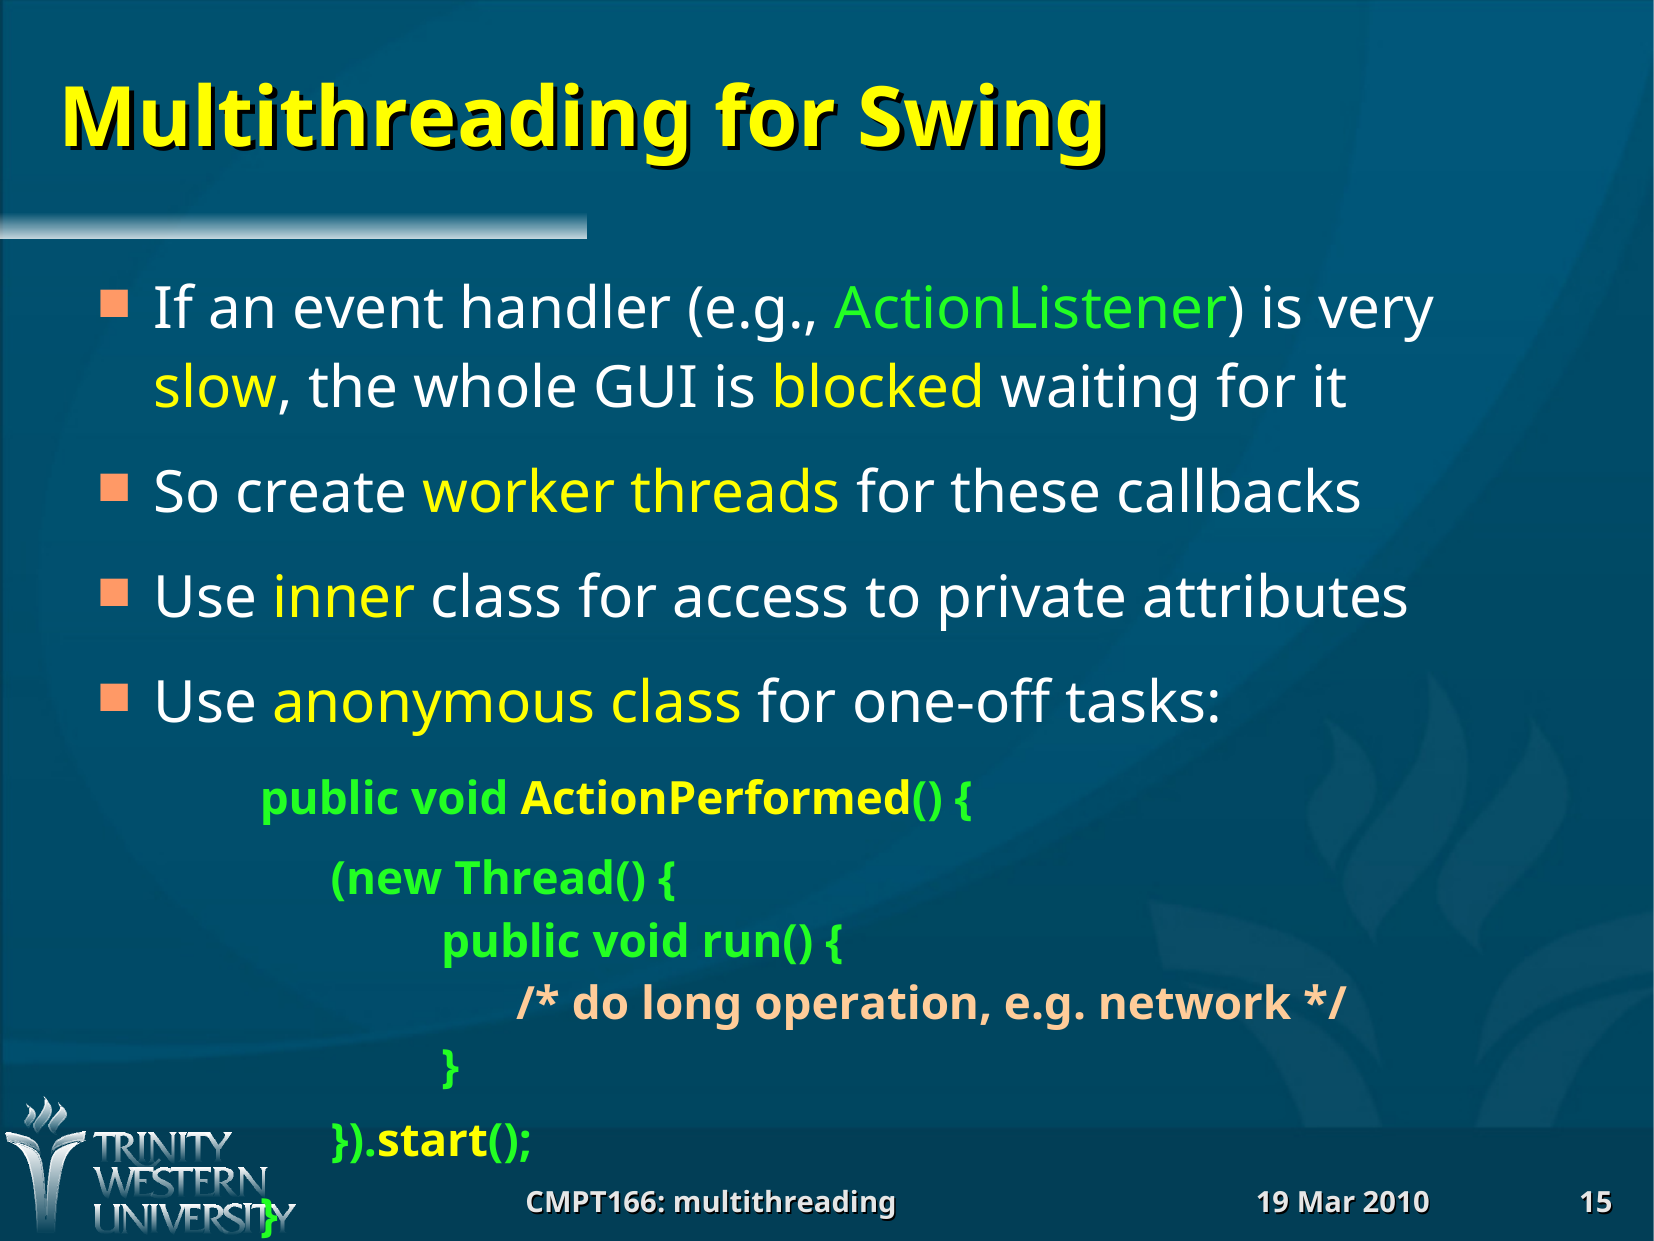

# Multithreading for Swing
If an event handler (e.g., ActionListener) is very slow, the whole GUI is blocked waiting for it
So create worker threads for these callbacks
Use inner class for access to private attributes
Use anonymous class for one-off tasks:
public void ActionPerformed() {
(new Thread() {
	public void run() {
		/* do long operation, e.g. network */
	}
}).start();
}
CMPT166: multithreading
19 Mar 2010
15